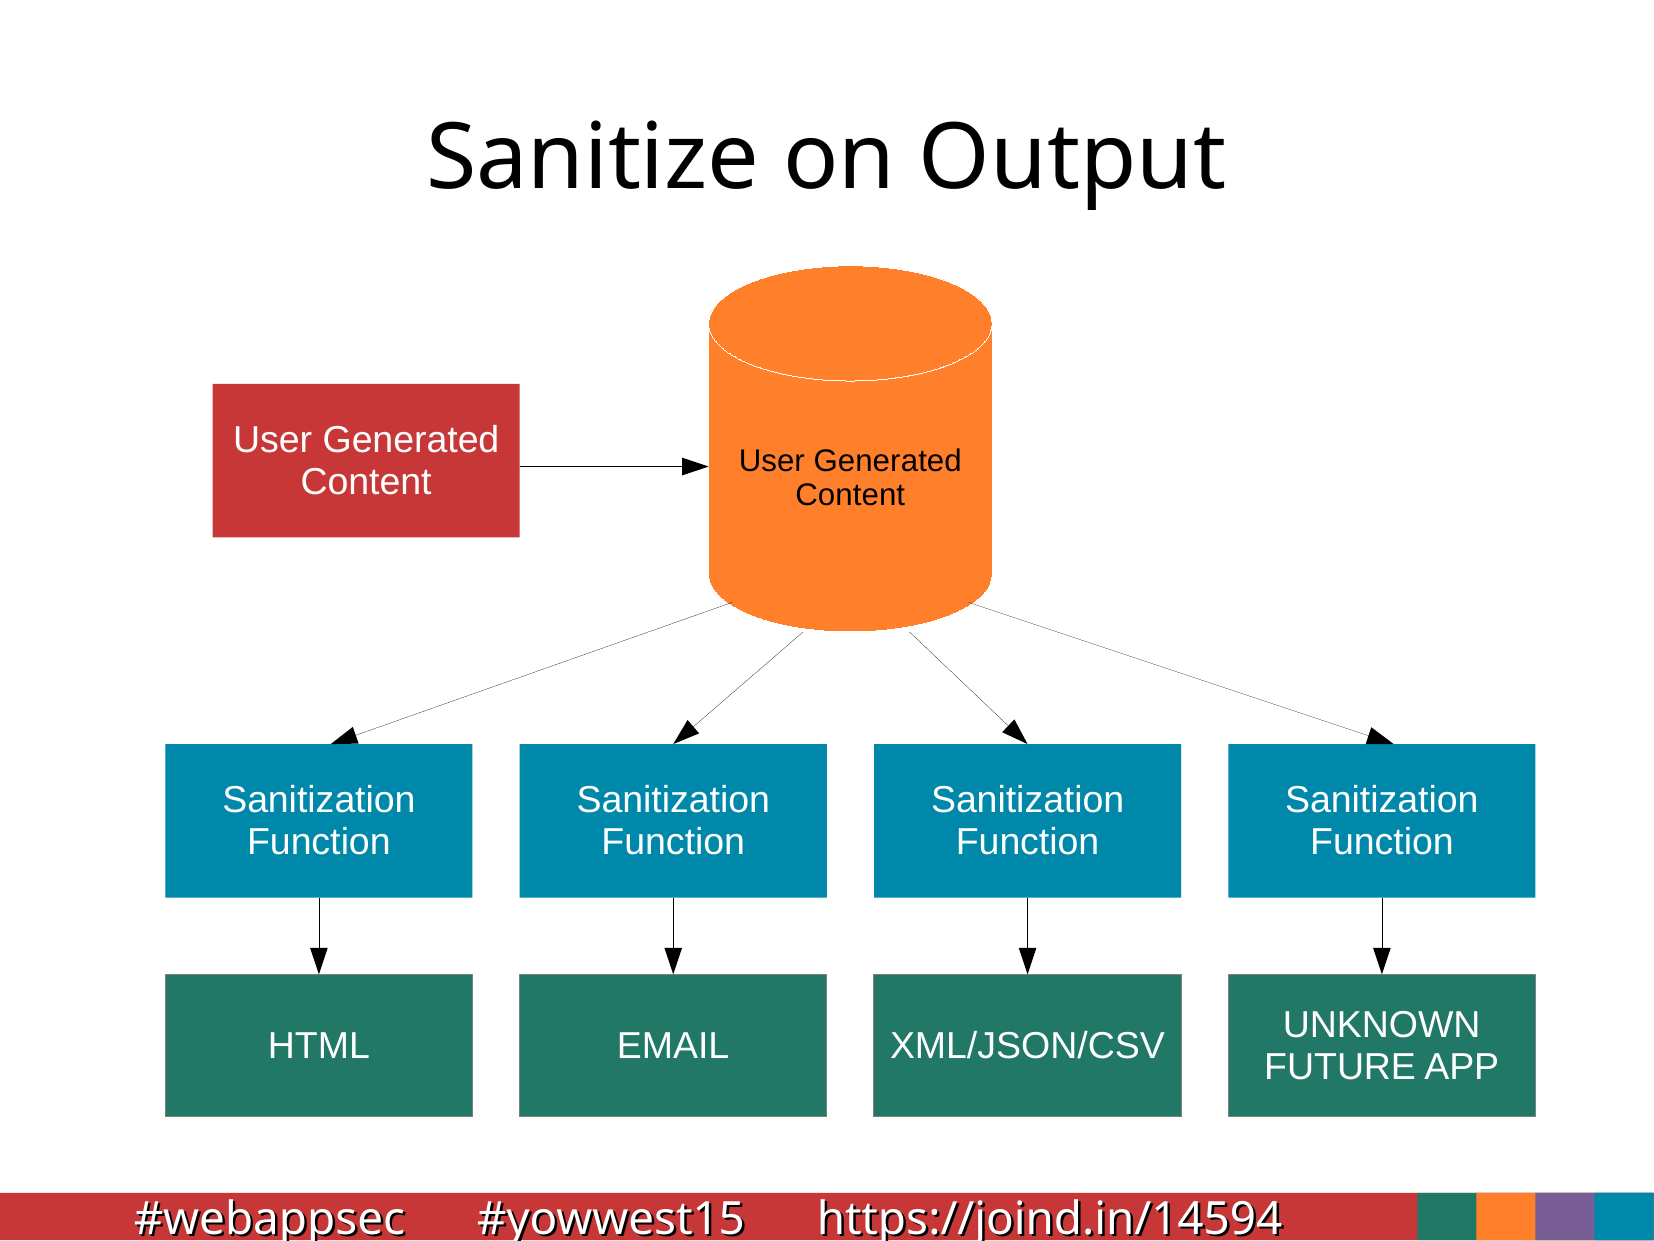

# Sanitize on Output
User Generated
Content
User Generated
Content
Sanitization
Function
HTML
Sanitization
Function
UNKNOWN
FUTURE APP
Sanitization
Function
EMAIL
Sanitization
Function
XML/JSON/CSV